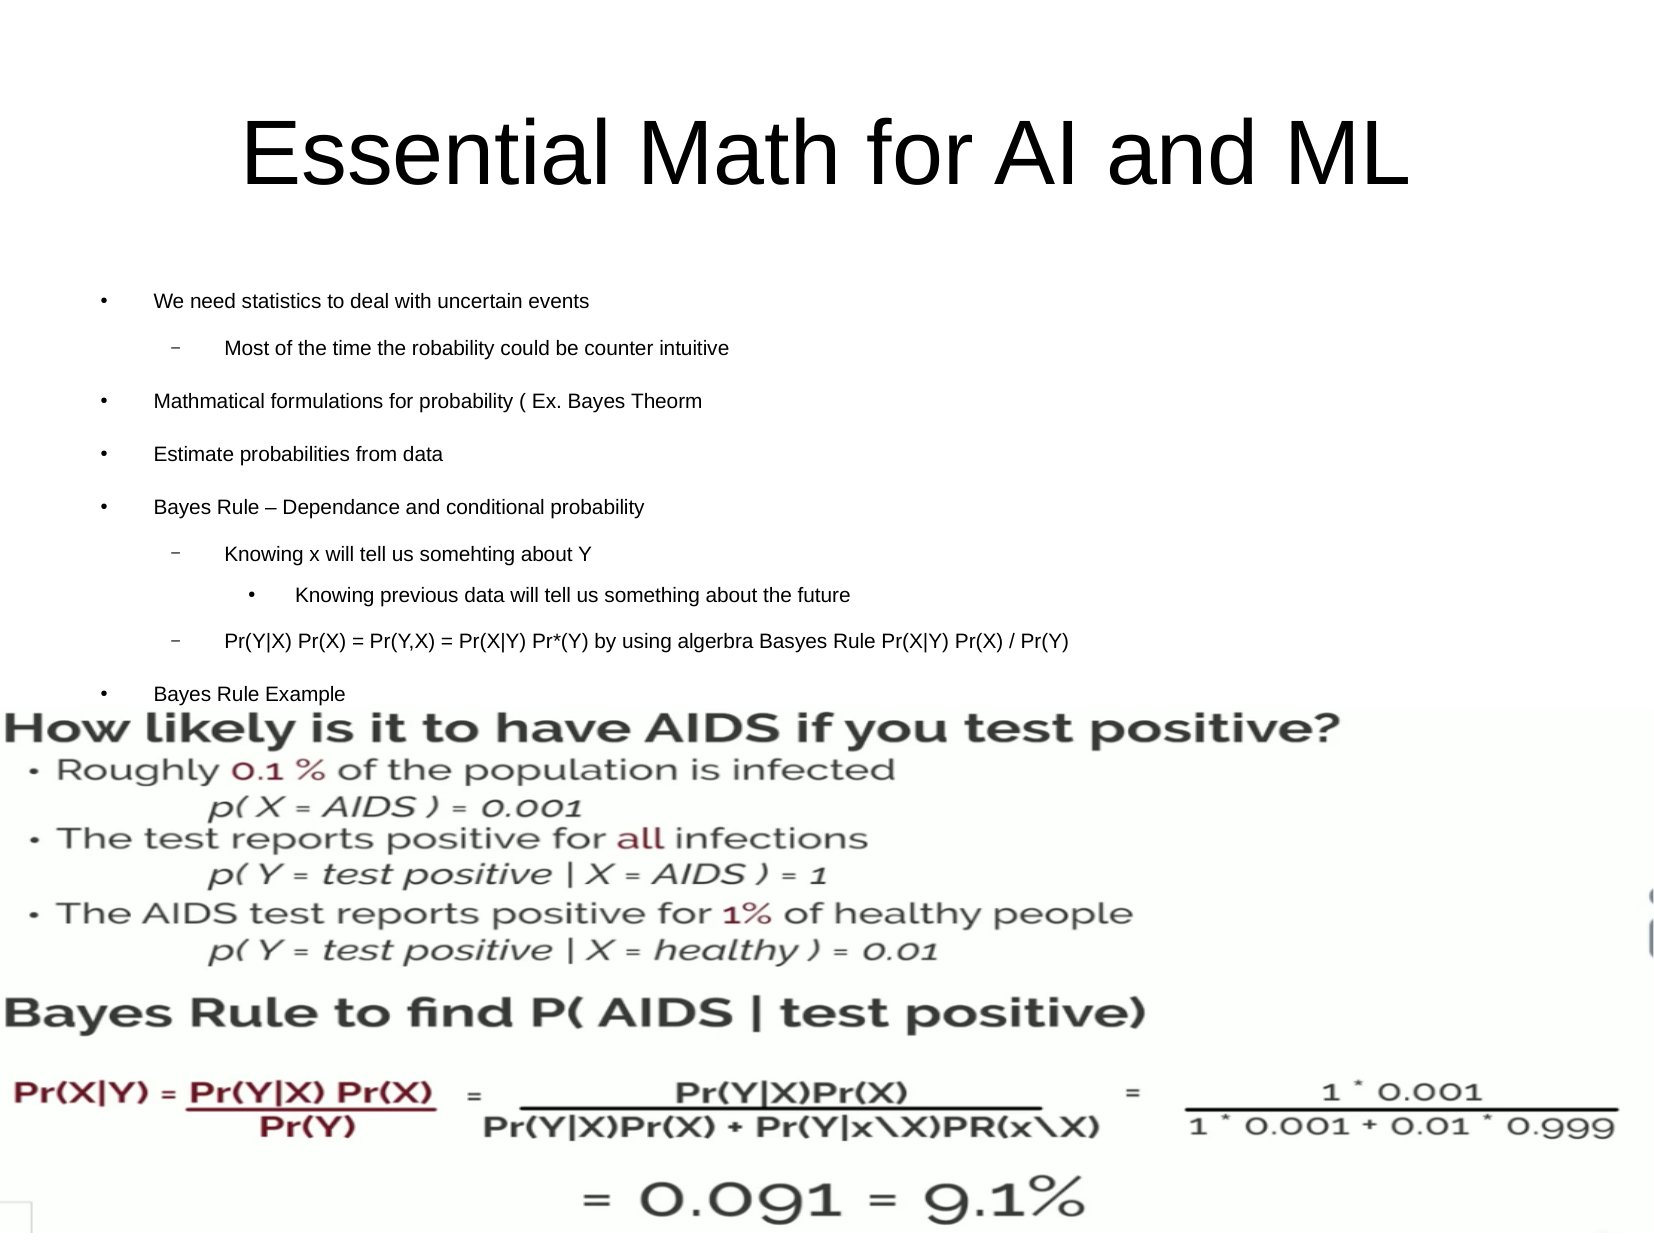

# Essential Math for AI and ML
We need statistics to deal with uncertain events
Most of the time the robability could be counter intuitive
Mathmatical formulations for probability ( Ex. Bayes Theorm
Estimate probabilities from data
Bayes Rule – Dependance and conditional probability
Knowing x will tell us somehting about Y
Knowing previous data will tell us something about the future
Pr(Y|X) Pr(X) = Pr(Y,X) = Pr(X|Y) Pr*(Y) by using algerbra Basyes Rule Pr(X|Y) Pr(X) / Pr(Y)
Bayes Rule Example